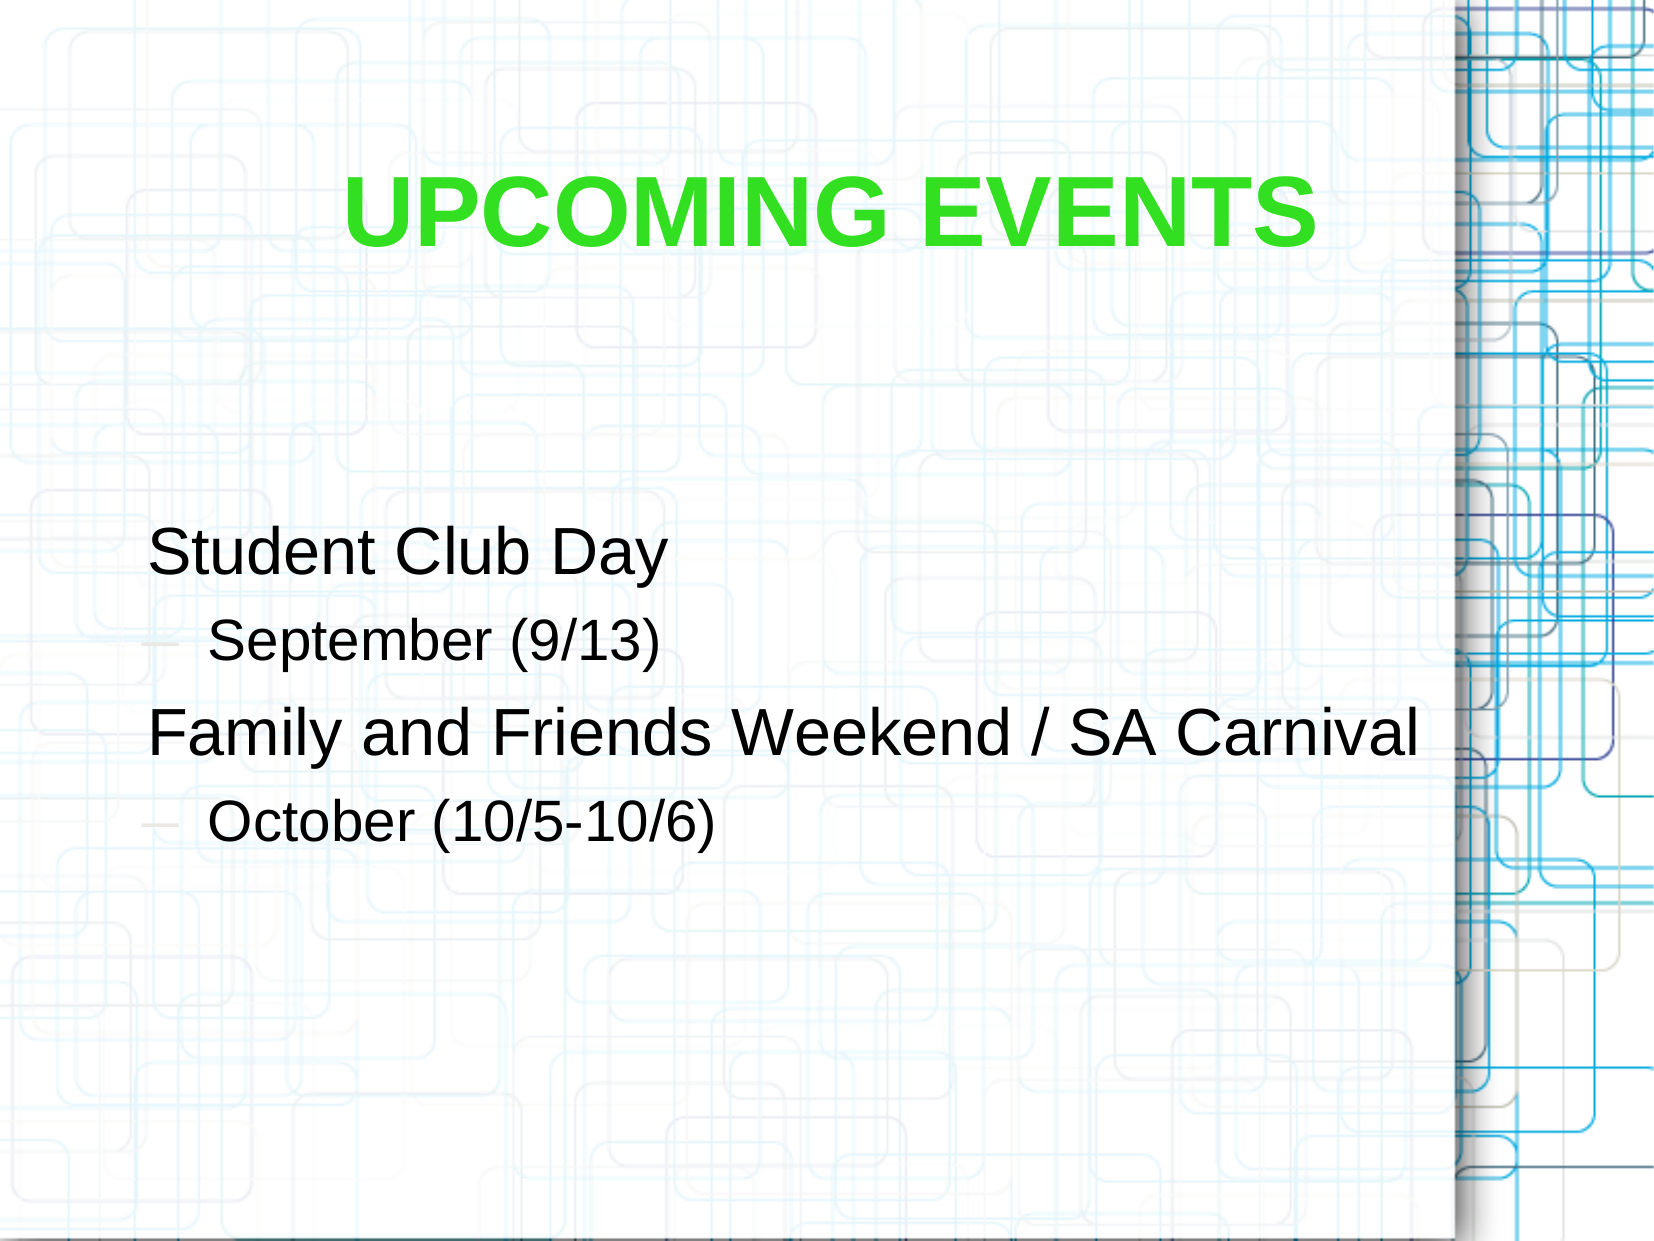

# UPCOMING EVENTS
Student Club Day
September (9/13)
Family and Friends Weekend / SA Carnival
October (10/5-10/6)